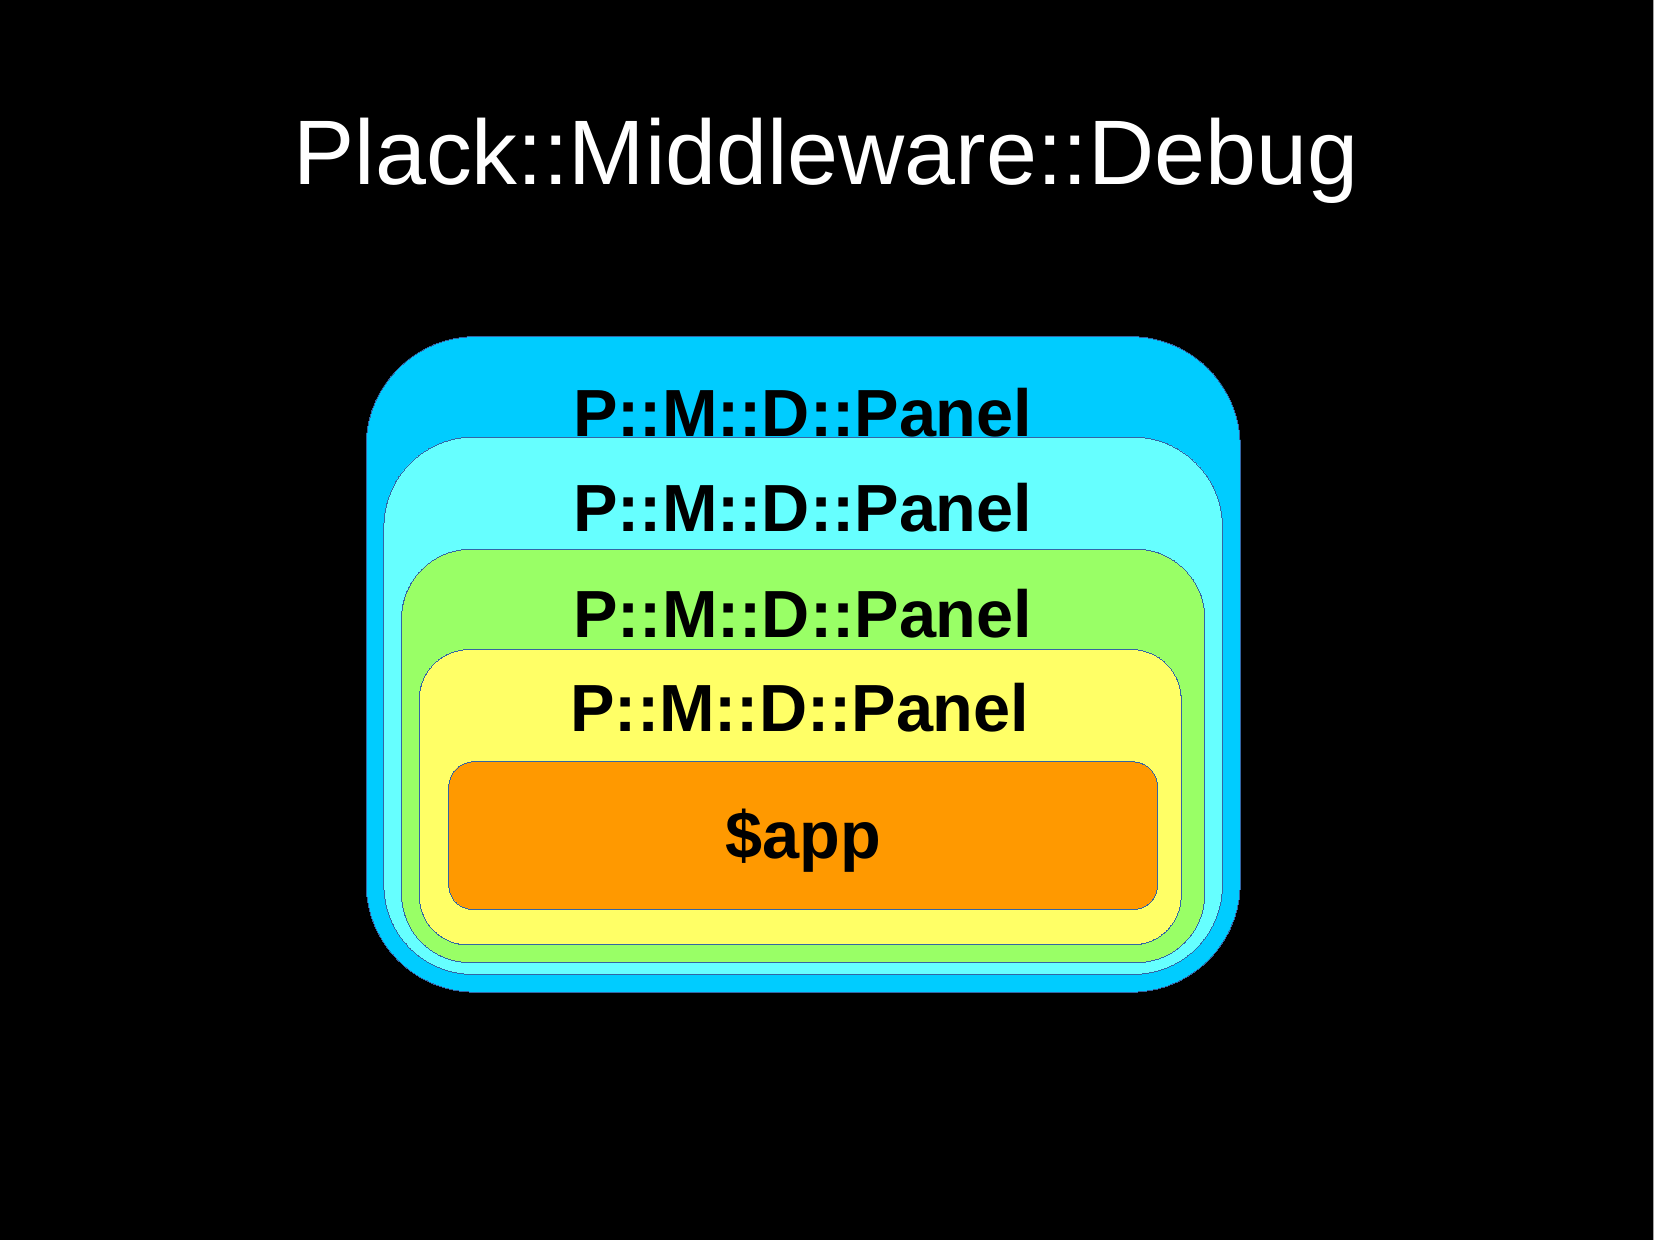

# Plack::Middleware::Debug
P::M::D::Panel
P::M::D::Panel
P::M::D::Panel
P::M::D::Panel
$app